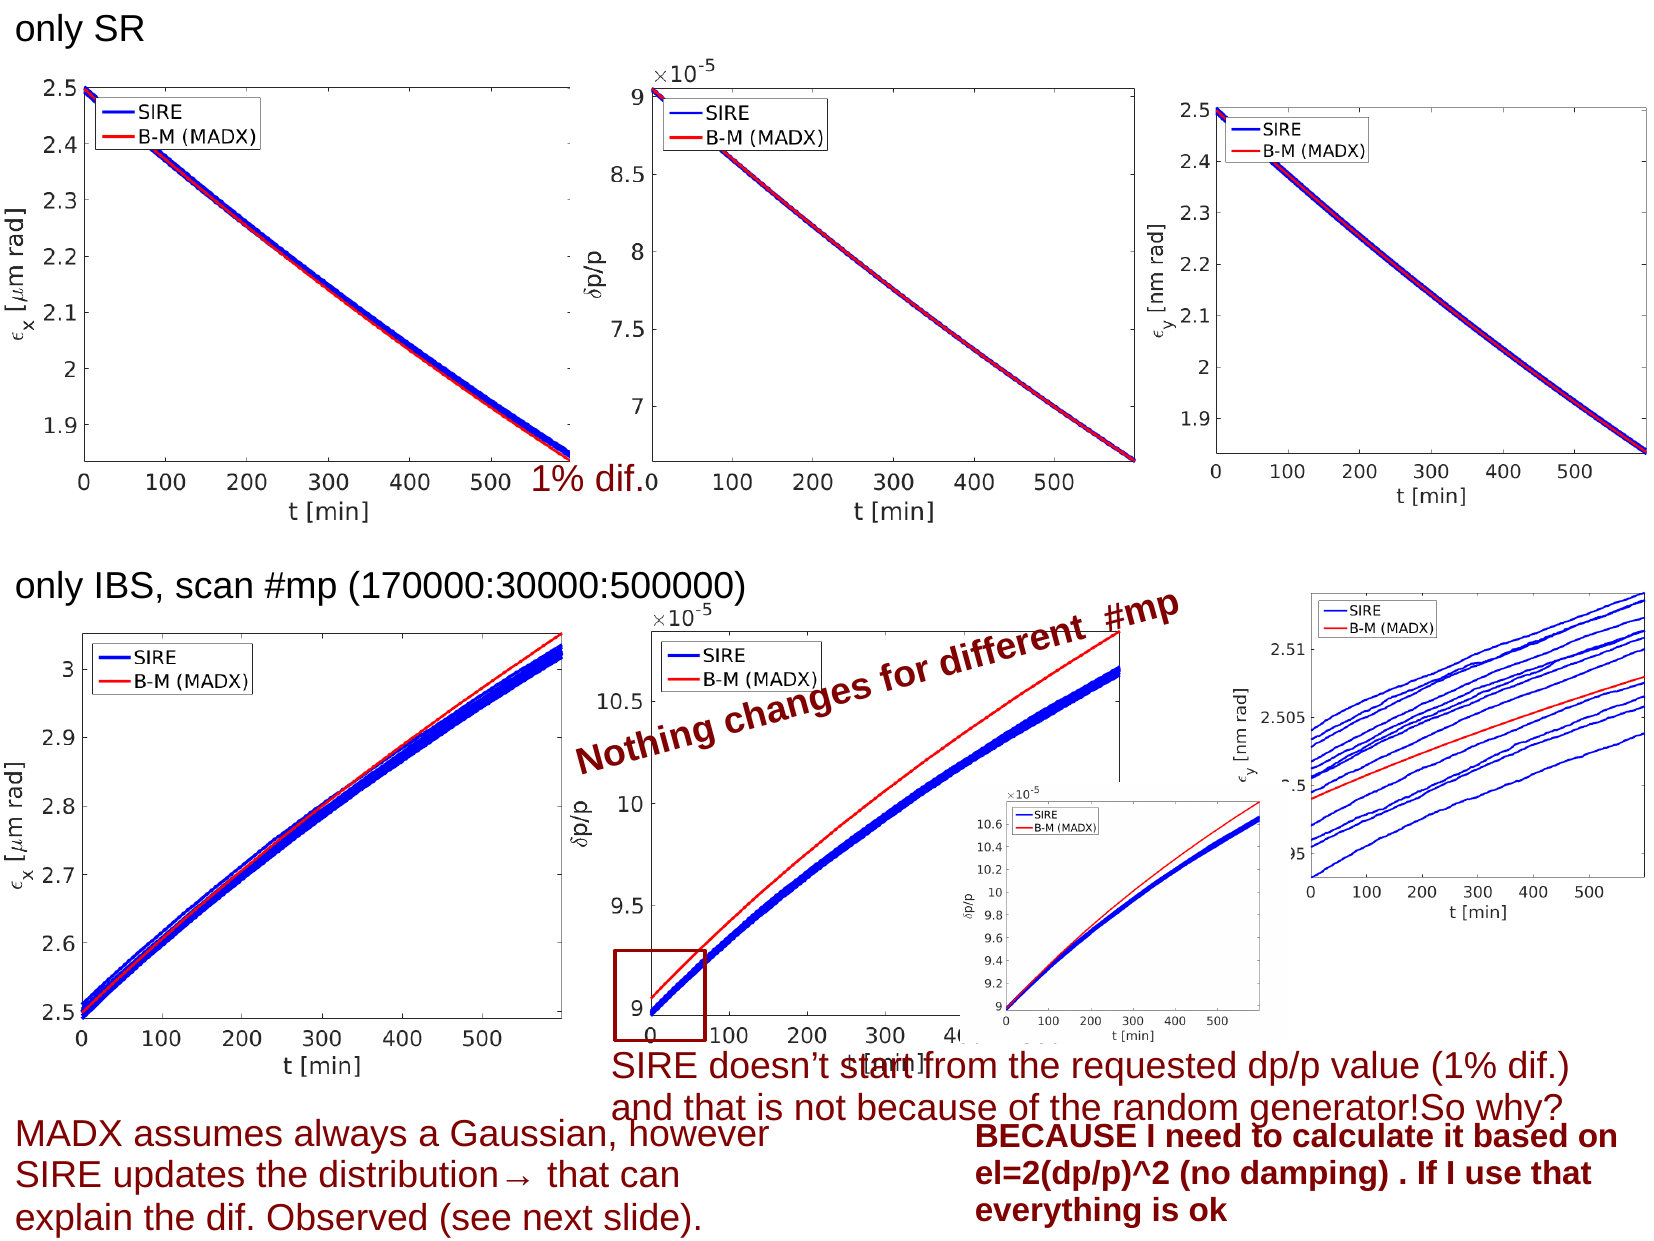

only SR
1% dif.
only IBS, scan #mp (170000:30000:500000)
Nothing changes for different #mp
SIRE doesn’t start from the requested dp/p value (1% dif.) and that is not because of the random generator!So why?
MADX assumes always a Gaussian, however SIRE updates the distribution→ that can explain the dif. Observed (see next slide).
BECAUSE I need to calculate it based on el=2(dp/p)^2 (no damping) . If I use that everything is ok